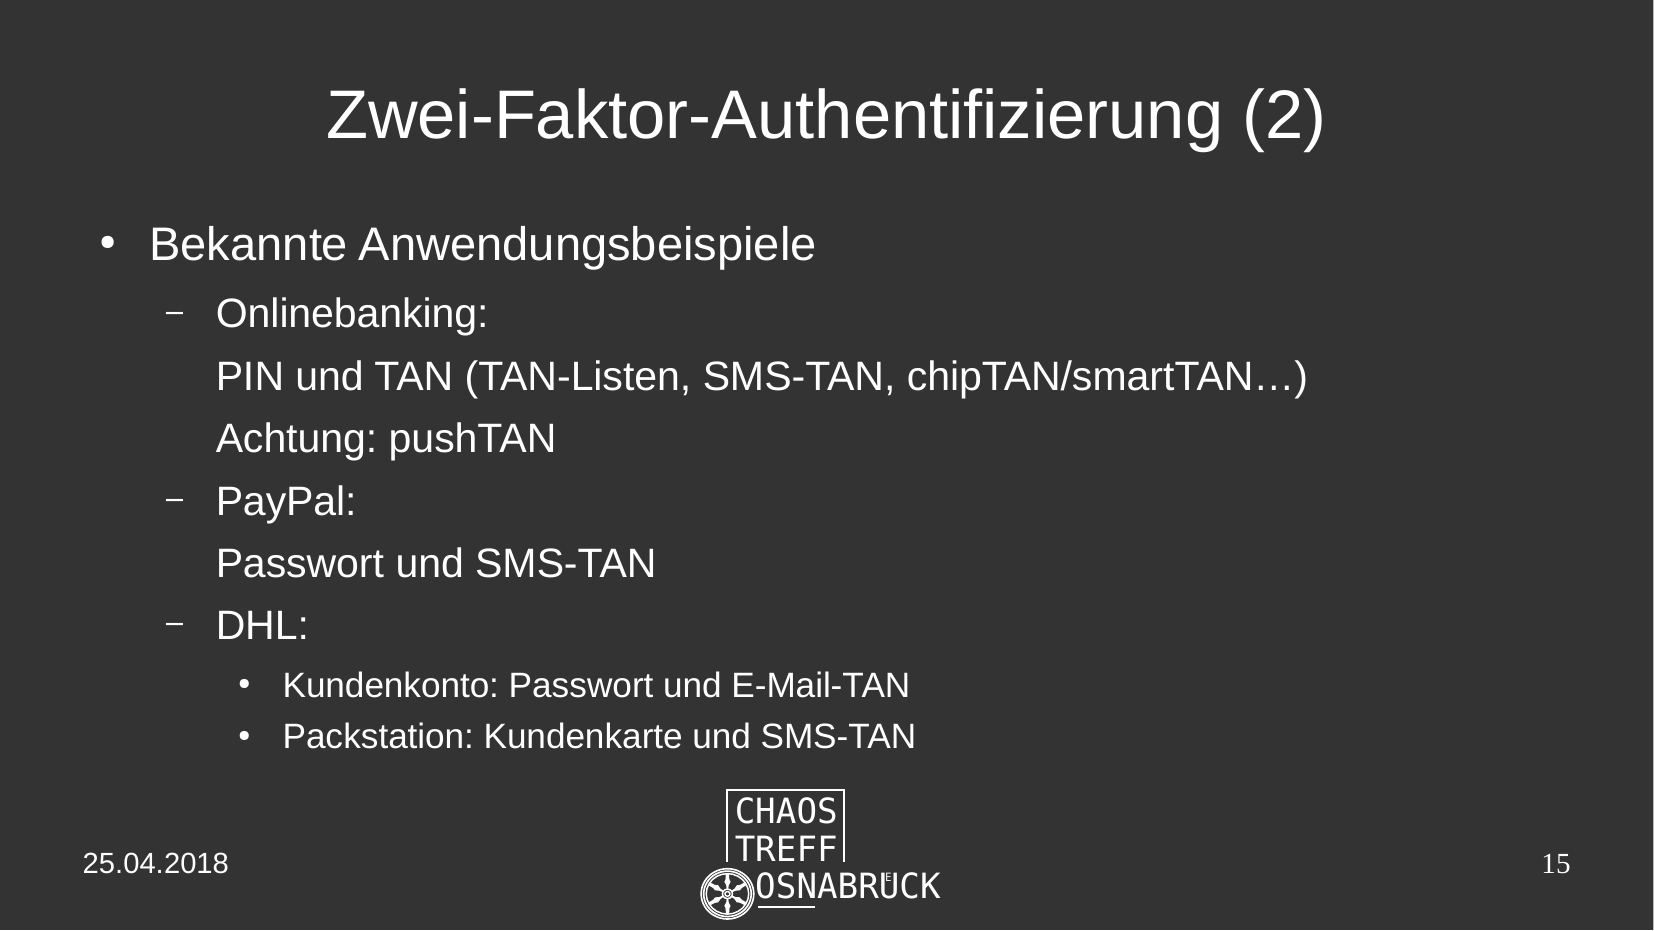

# Zwei-Faktor-Authentifizierung (2)
Bekannte Anwendungsbeispiele
Onlinebanking:
PIN und TAN (TAN-Listen, SMS-TAN, chipTAN/smartTAN…)
Achtung: pushTAN
PayPal:
Passwort und SMS-TAN
DHL:
Kundenkonto: Passwort und E-Mail-TAN
Packstation: Kundenkarte und SMS-TAN
15